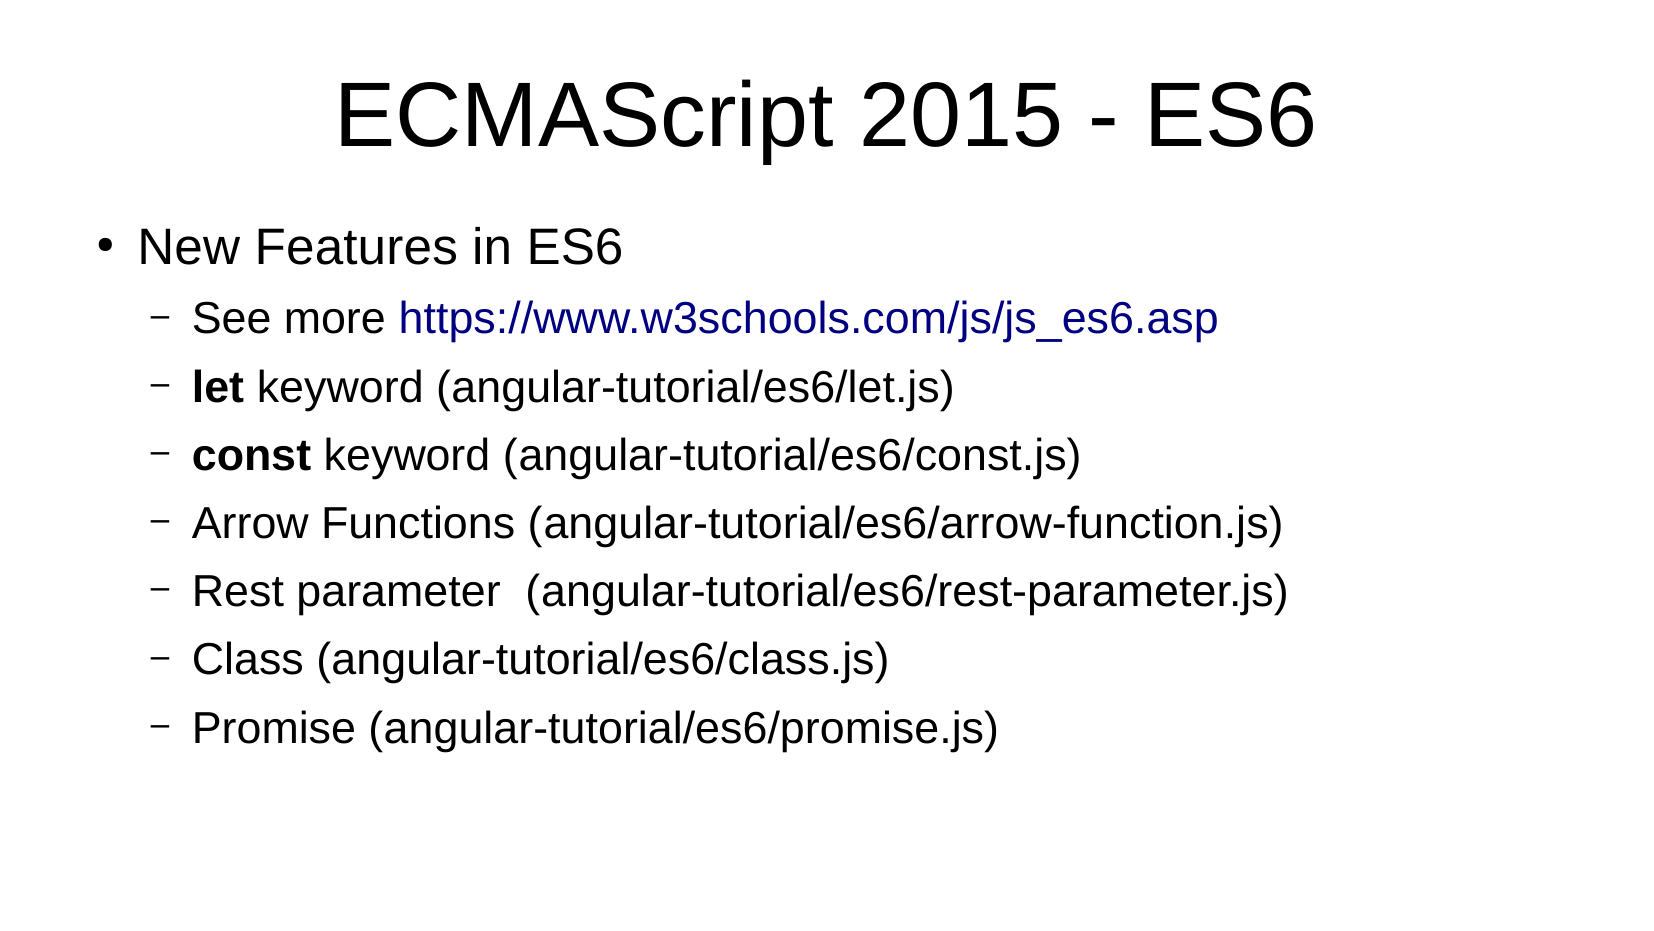

# ECMAScript 2015 - ES6
New Features in ES6
See more https://www.w3schools.com/js/js_es6.asp
let keyword (angular-tutorial/es6/let.js)
const keyword (angular-tutorial/es6/const.js)
Arrow Functions (angular-tutorial/es6/arrow-function.js)
Rest parameter (angular-tutorial/es6/rest-parameter.js)
Class (angular-tutorial/es6/class.js)
Promise (angular-tutorial/es6/promise.js)